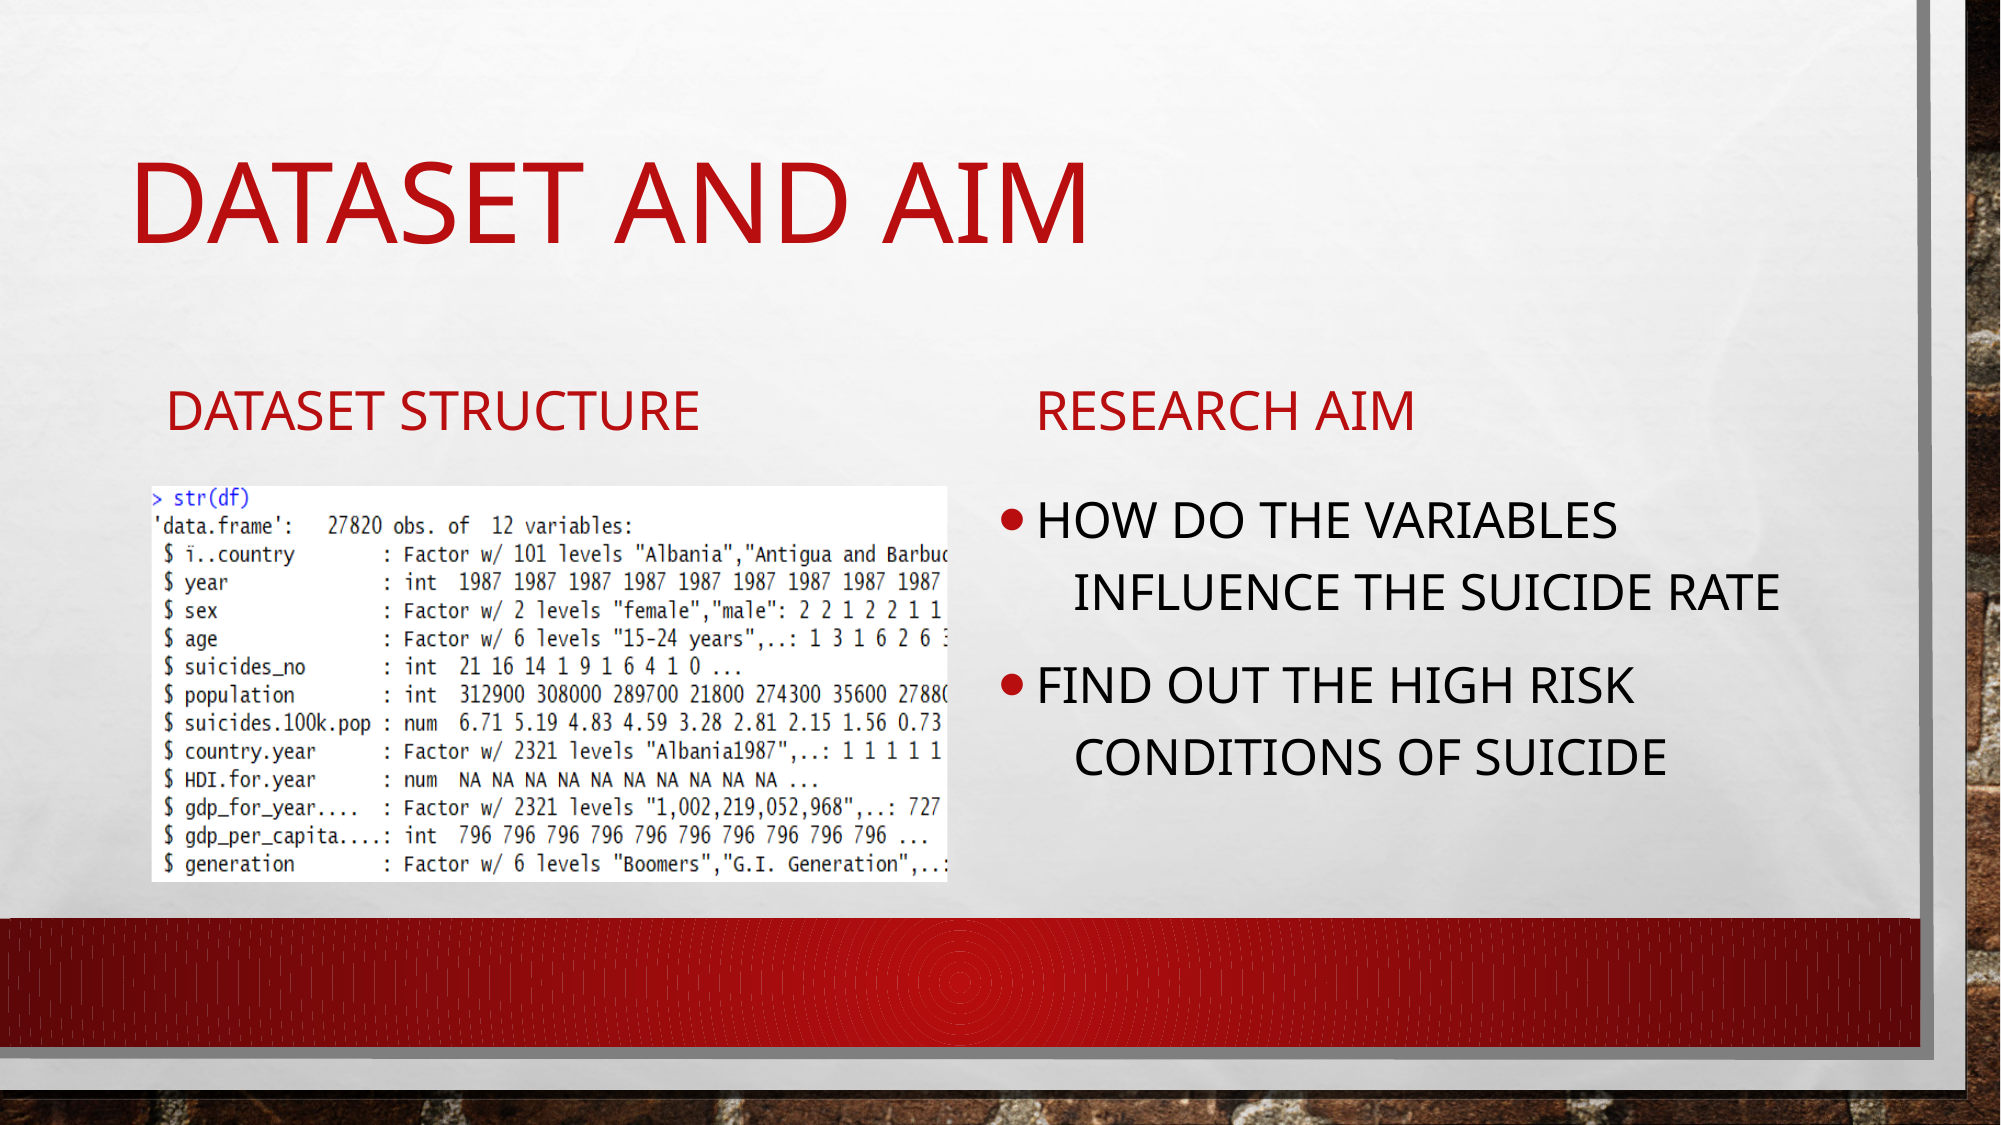

# Dataset and Aim
Dataset structure
Research Aim
How do the variables influence the suicide rate
Find out the high risk conditions of suicide